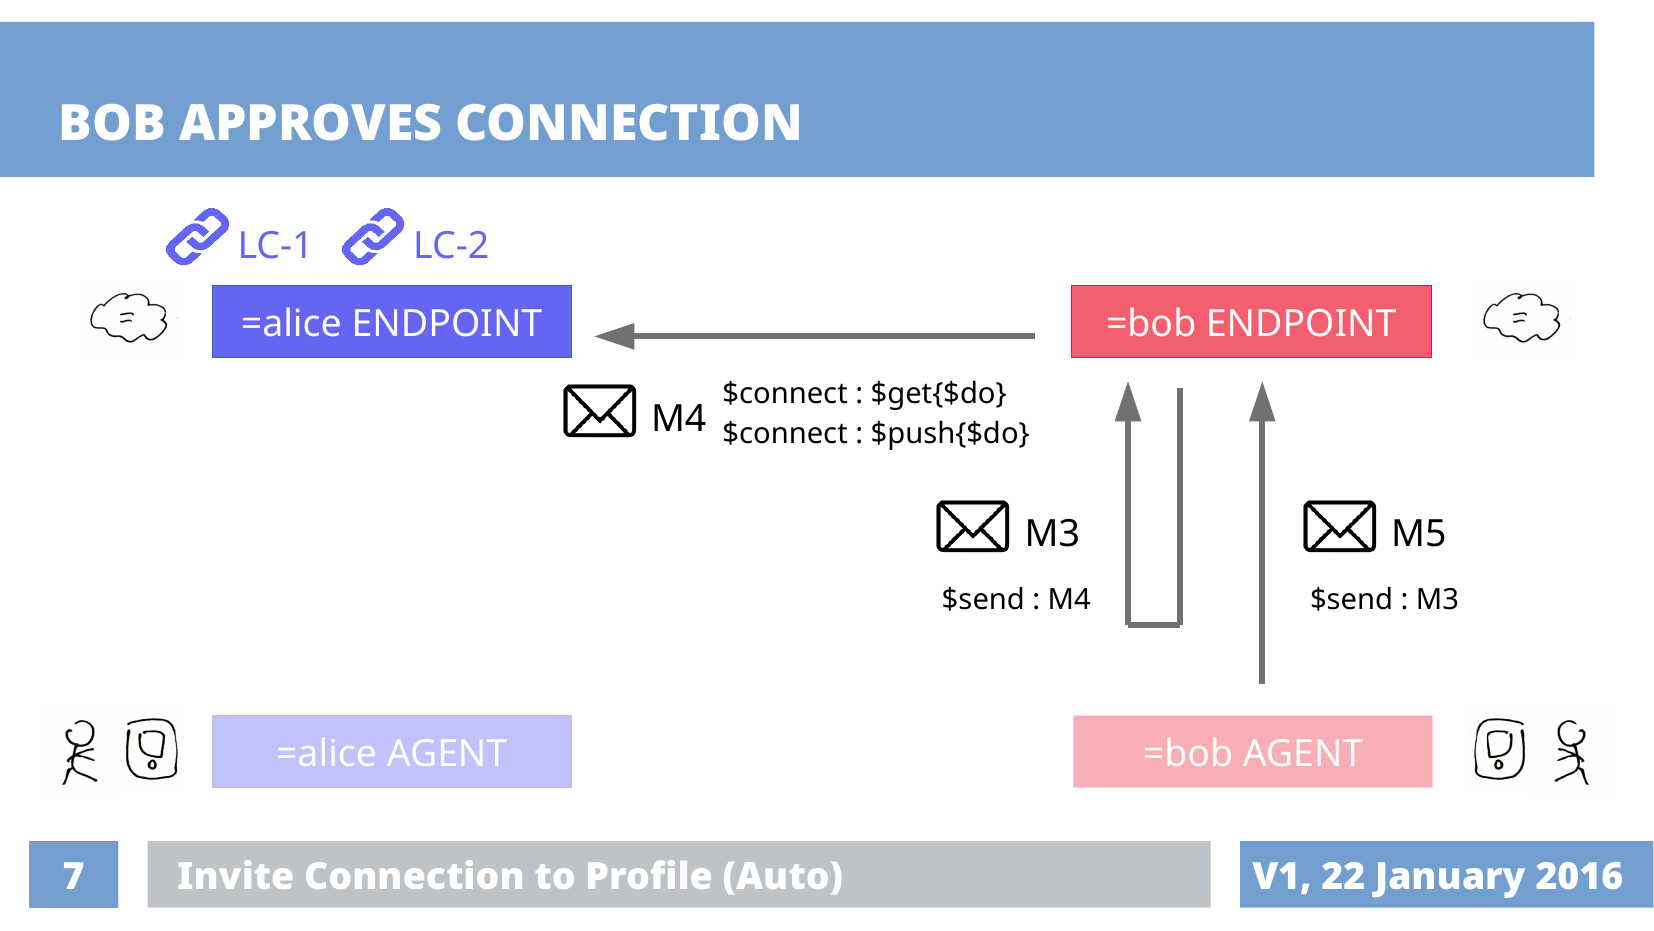

# BOB APPROVES CONNECTION
LC-1
LC-2
=alice ENDPOINT
=bob ENDPOINT
$connect : $get{$do}
$connect : $push{$do}
M4
M5
M3
$send : M4
$send : M3
=alice AGENT
=bob AGENT
7
Invite Connection to Profile (Auto)
V1, 22 January 2016